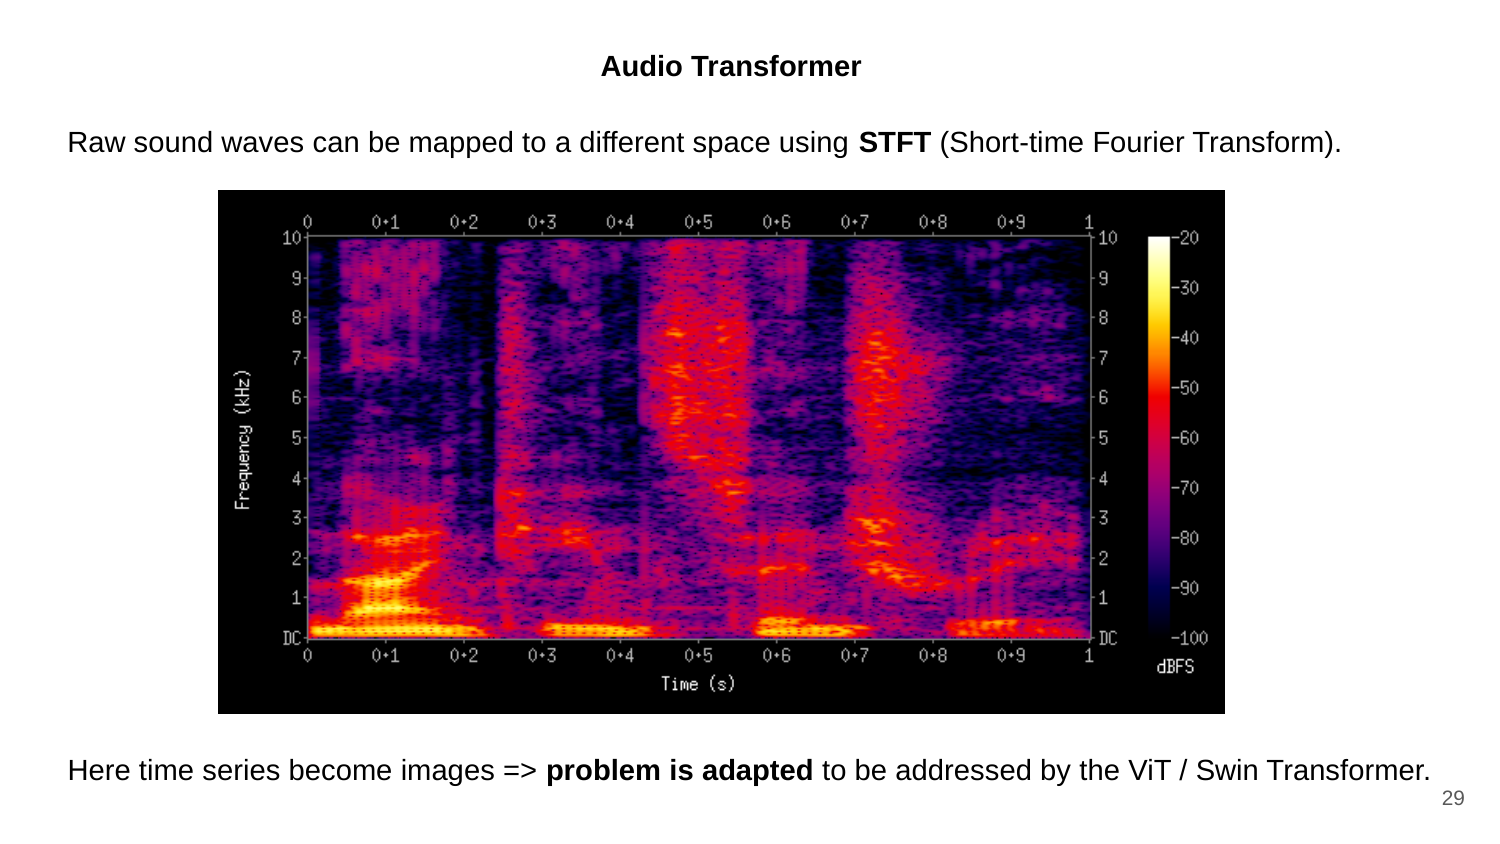

Audio Transformer
Raw sound waves can be mapped to a different space using STFT (Short-time Fourier Transform).
Here time series become images => problem is adapted to be addressed by the ViT / Swin Transformer.